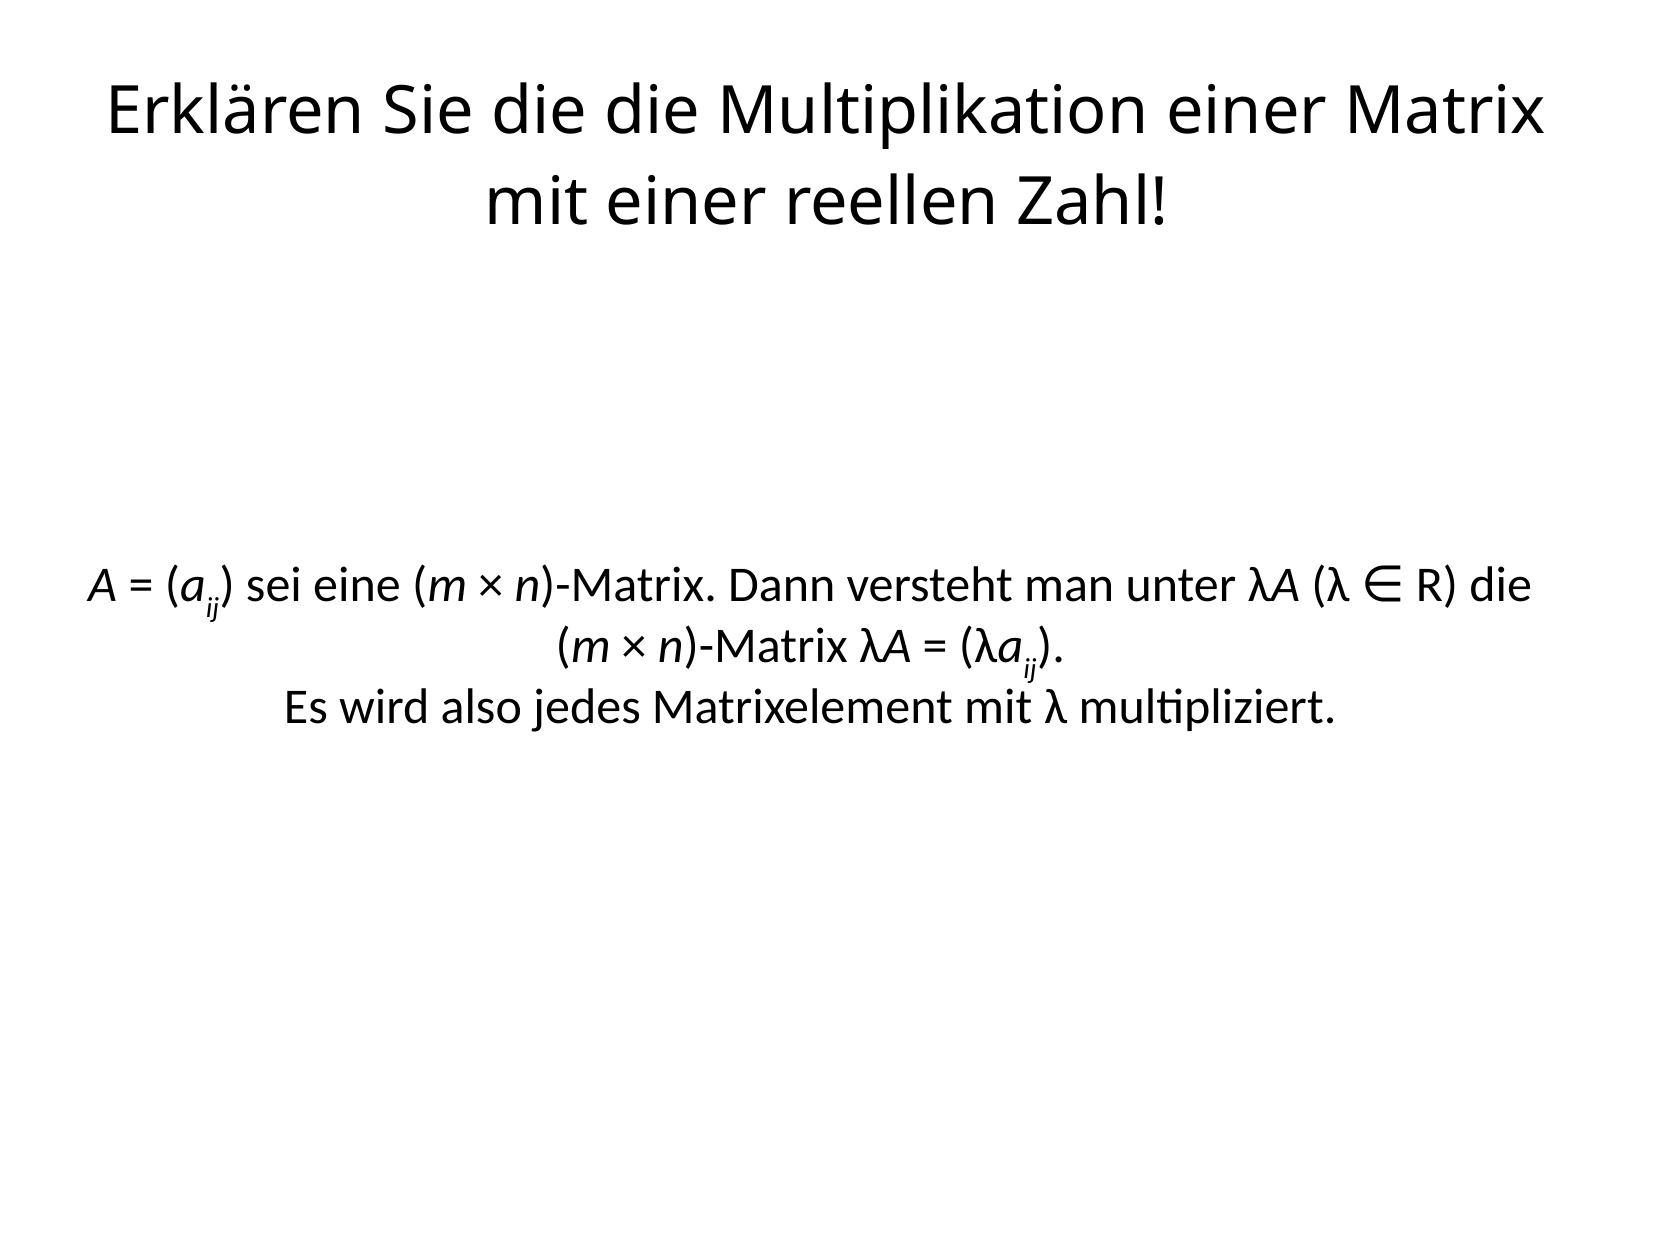

# Erklären Sie die die Multiplikation einer Matrix mit einer reellen Zahl!
A = (aij) sei eine (m × n)-Matrix. Dann versteht man unter λA (λ ∈ R) die (m × n)-Matrix λA = (λaij).
Es wird also jedes Matrixelement mit λ multipliziert.